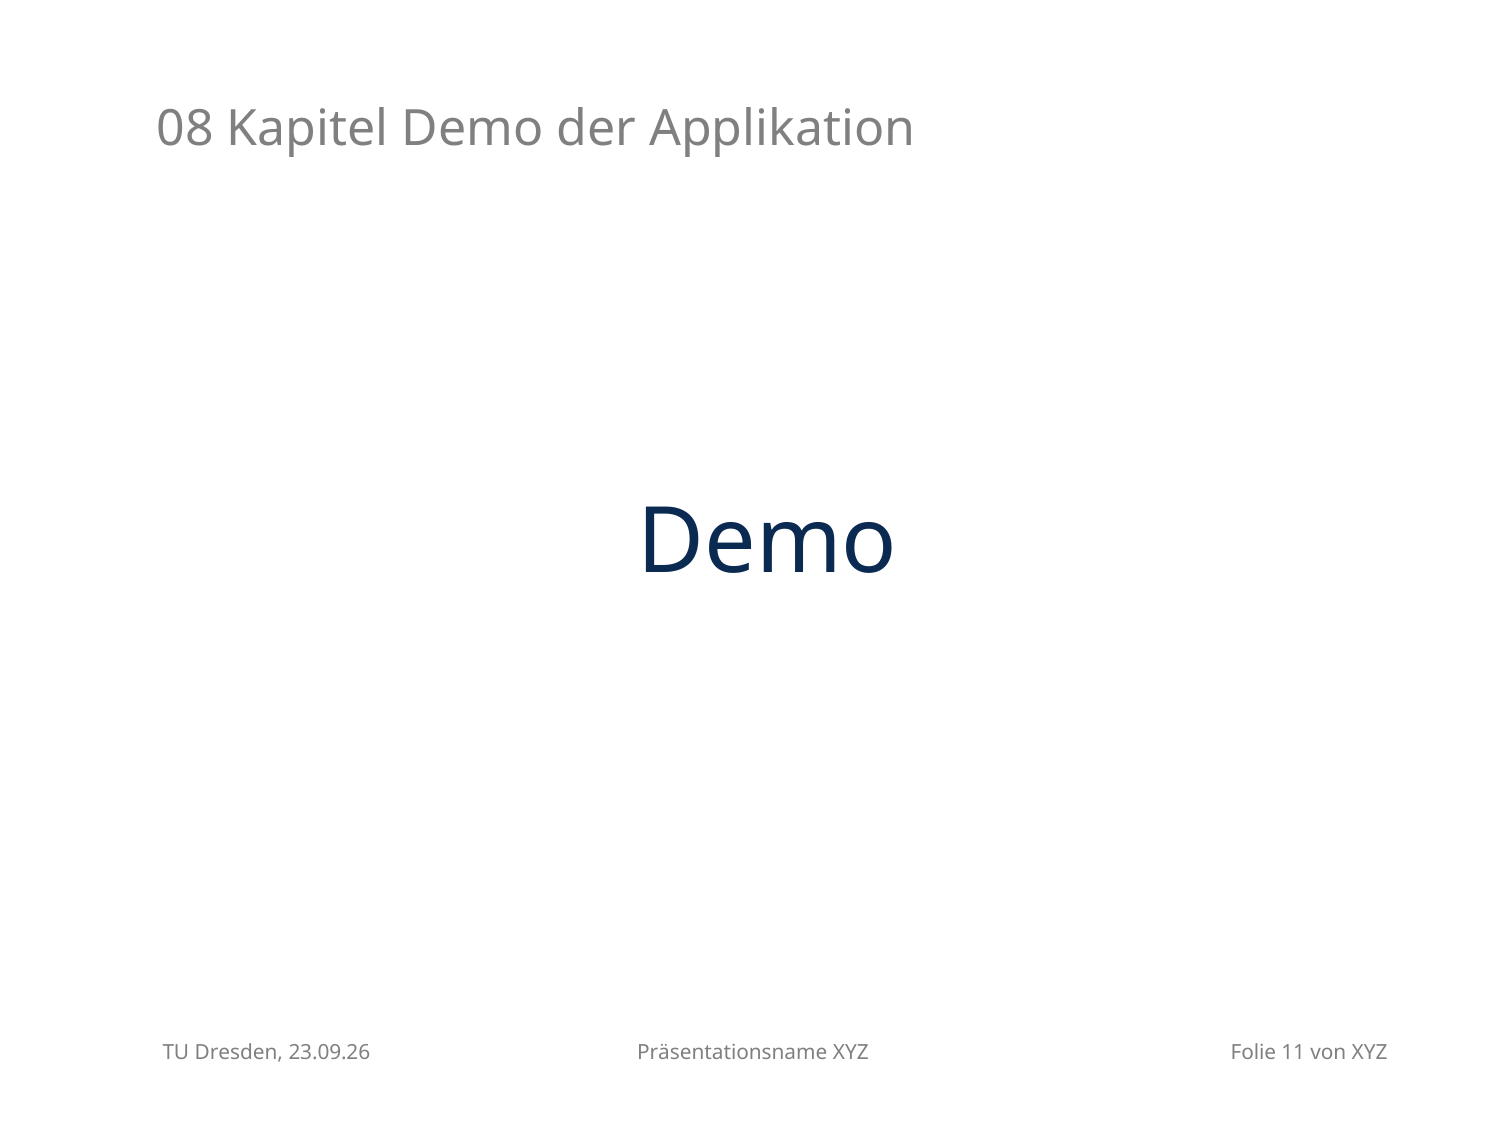

# 08 Kapitel Demo der Applikation
Demo
11